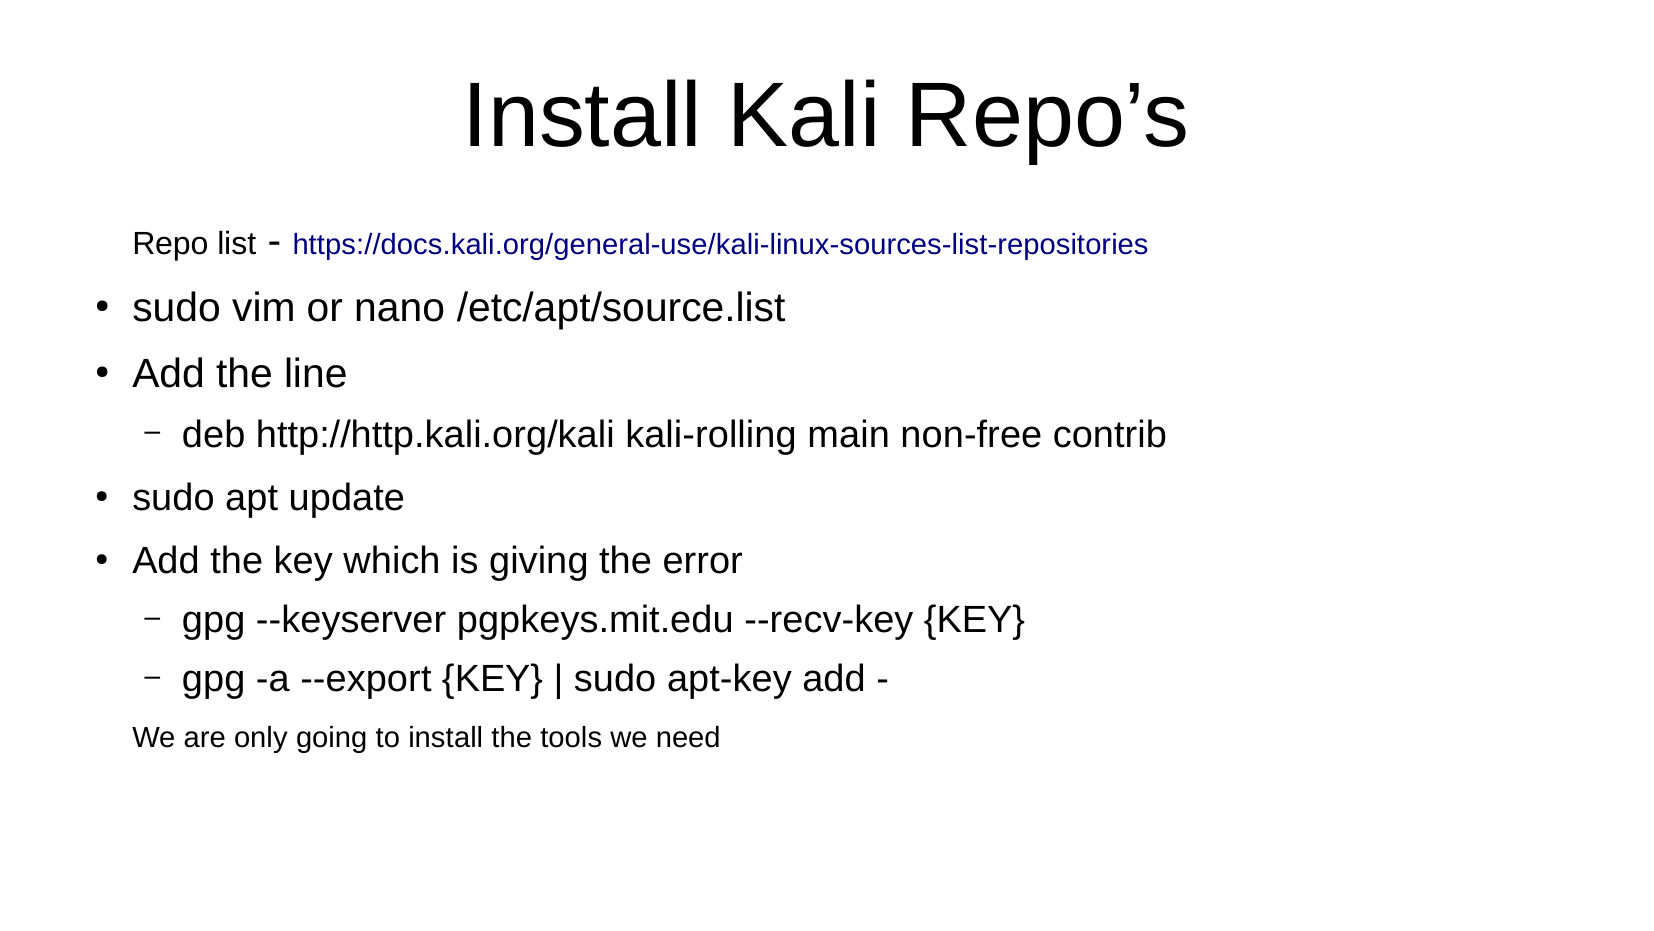

# Install Kali Repo’s
Repo list - https://docs.kali.org/general-use/kali-linux-sources-list-repositories
sudo vim or nano /etc/apt/source.list
Add the line
deb http://http.kali.org/kali kali-rolling main non-free contrib
sudo apt update
Add the key which is giving the error
gpg --keyserver pgpkeys.mit.edu --recv-key {KEY}
gpg -a --export {KEY} | sudo apt-key add -
We are only going to install the tools we need